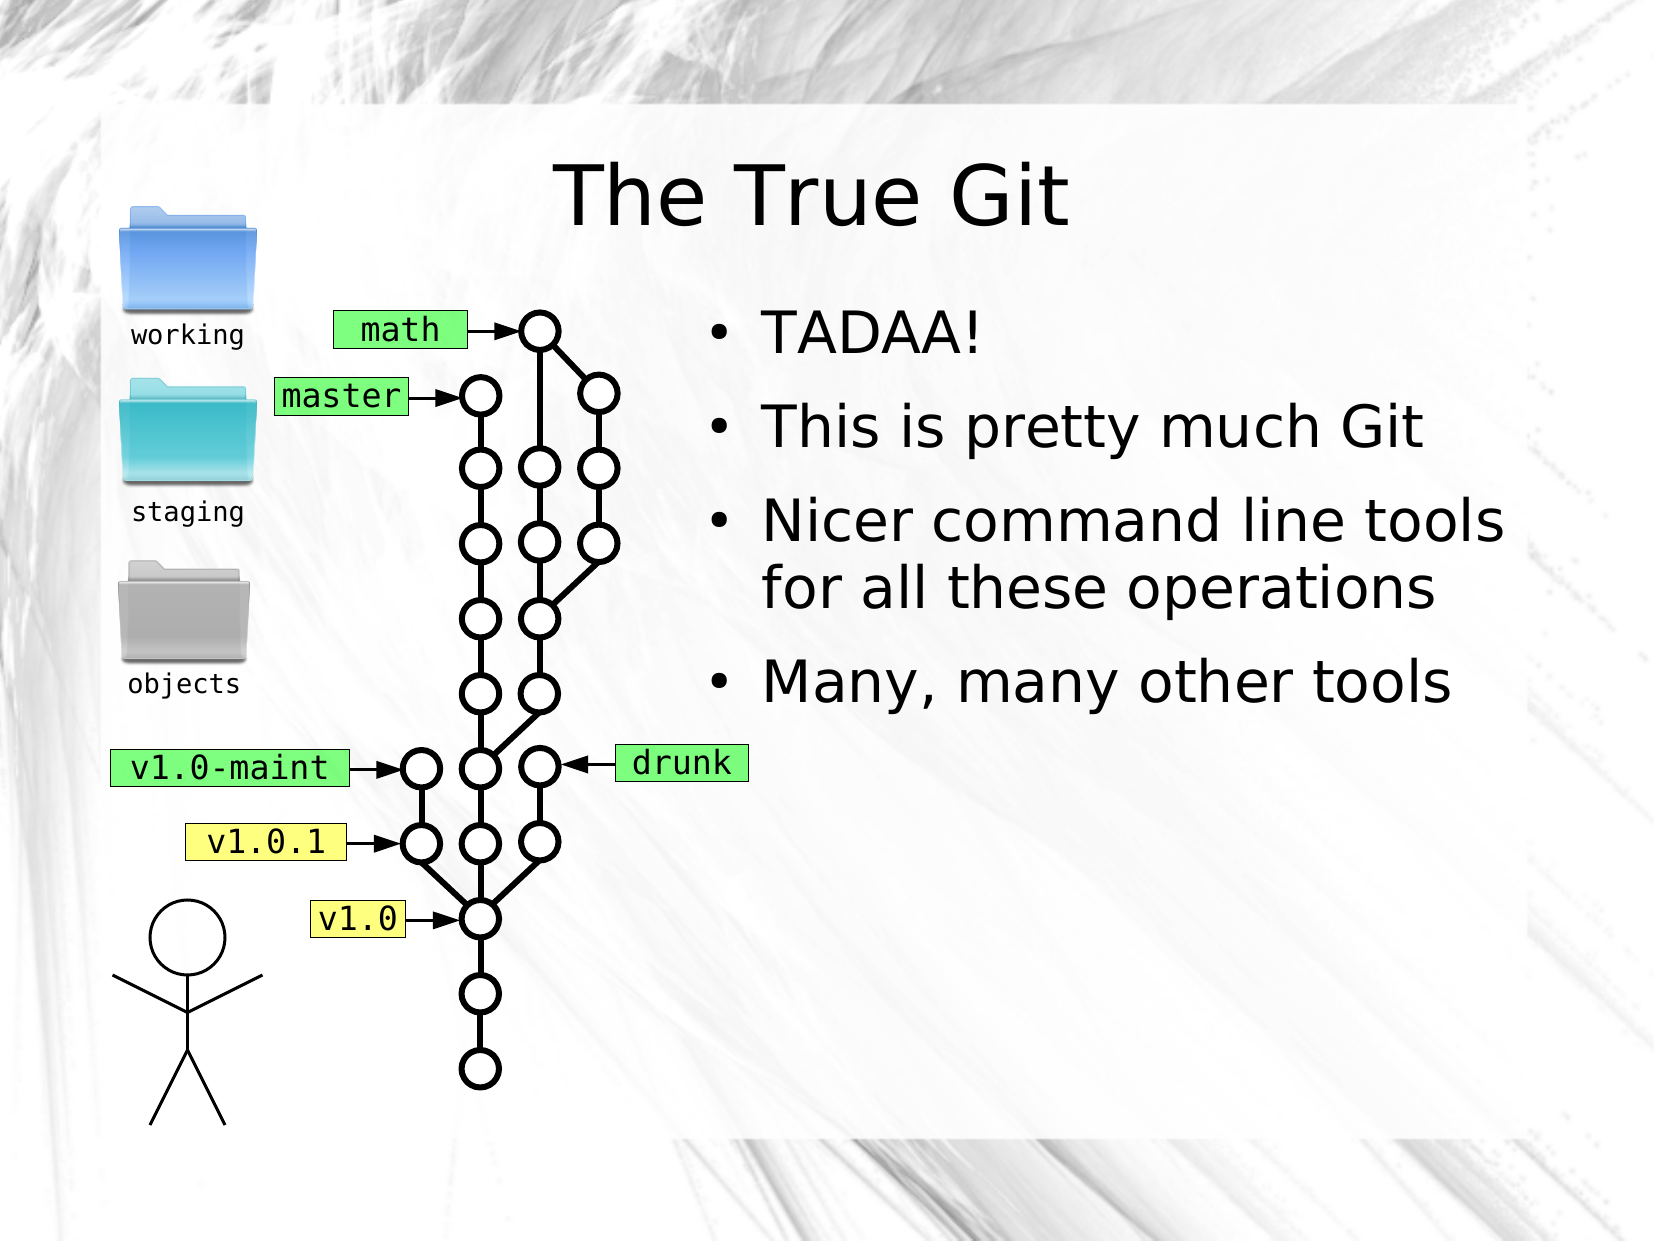

# The True Git
working
TADAA!
This is pretty much Git
Nicer command line tools for all these operations
Many, many other tools
math
staging
master
objects
drunk
v1.0-maint
v1.0.1
v1.0